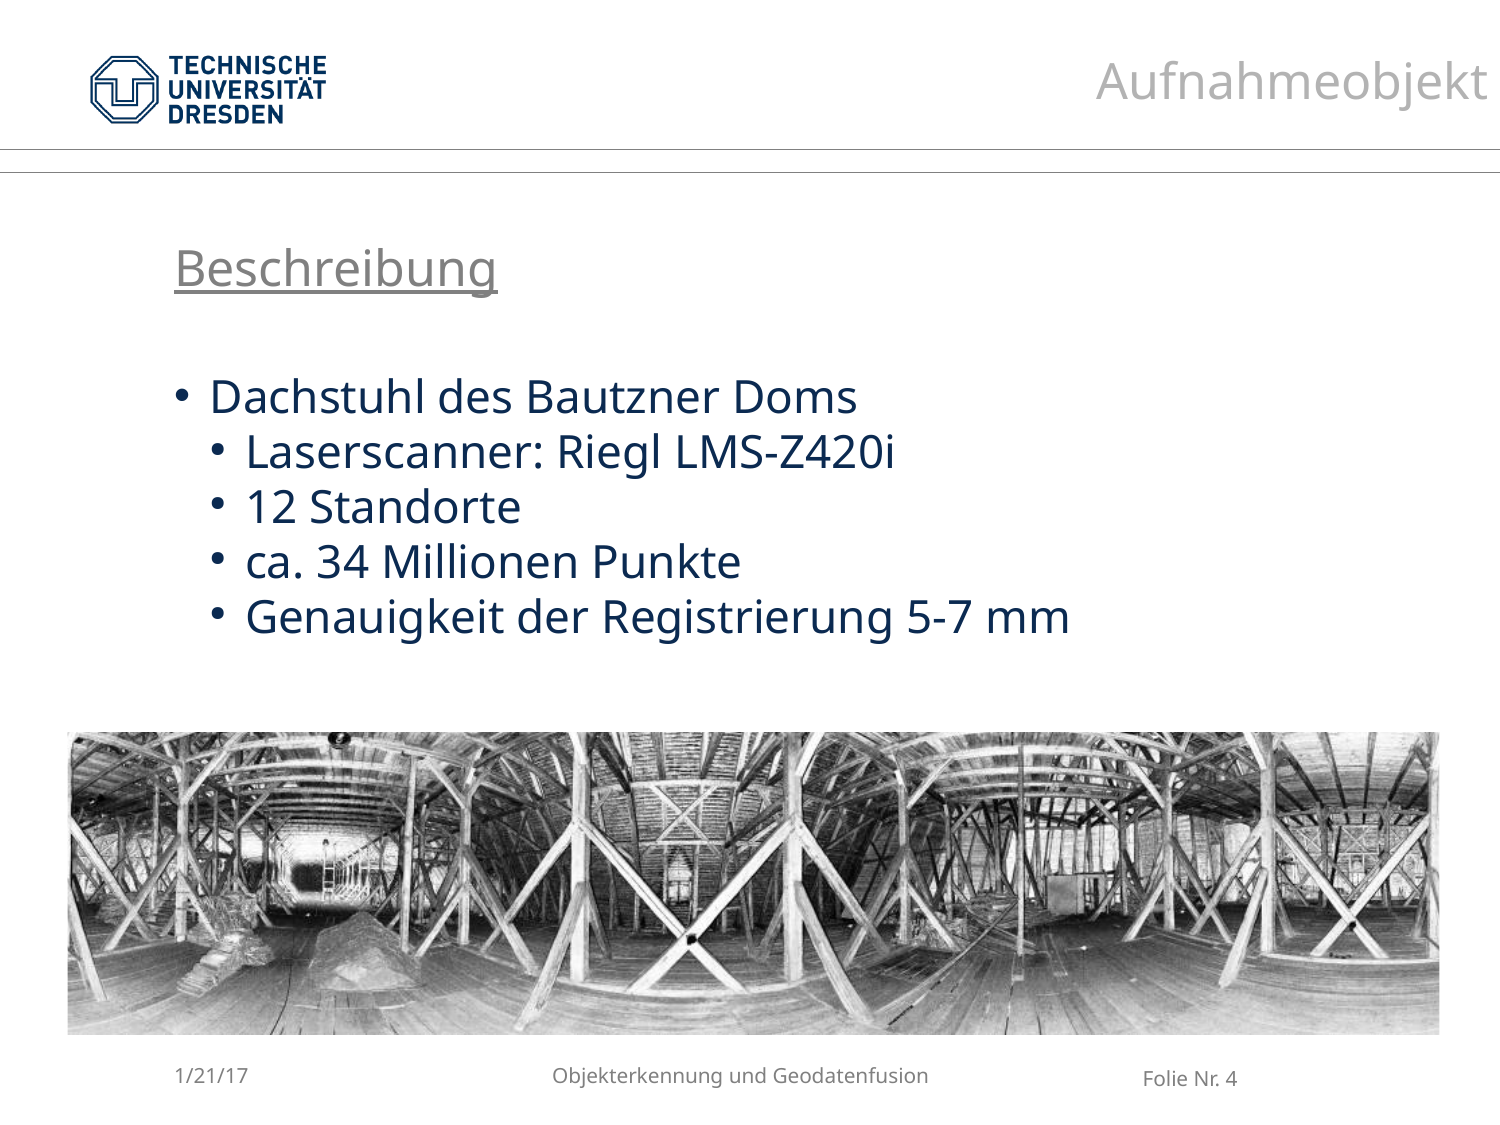

Aufnahmeobjekt
Beschreibung
Dachstuhl des Bautzner Doms
Laserscanner: Riegl LMS-Z420i
12 Standorte
ca. 34 Millionen Punkte
Genauigkeit der Registrierung 5-7 mm
1/21/17